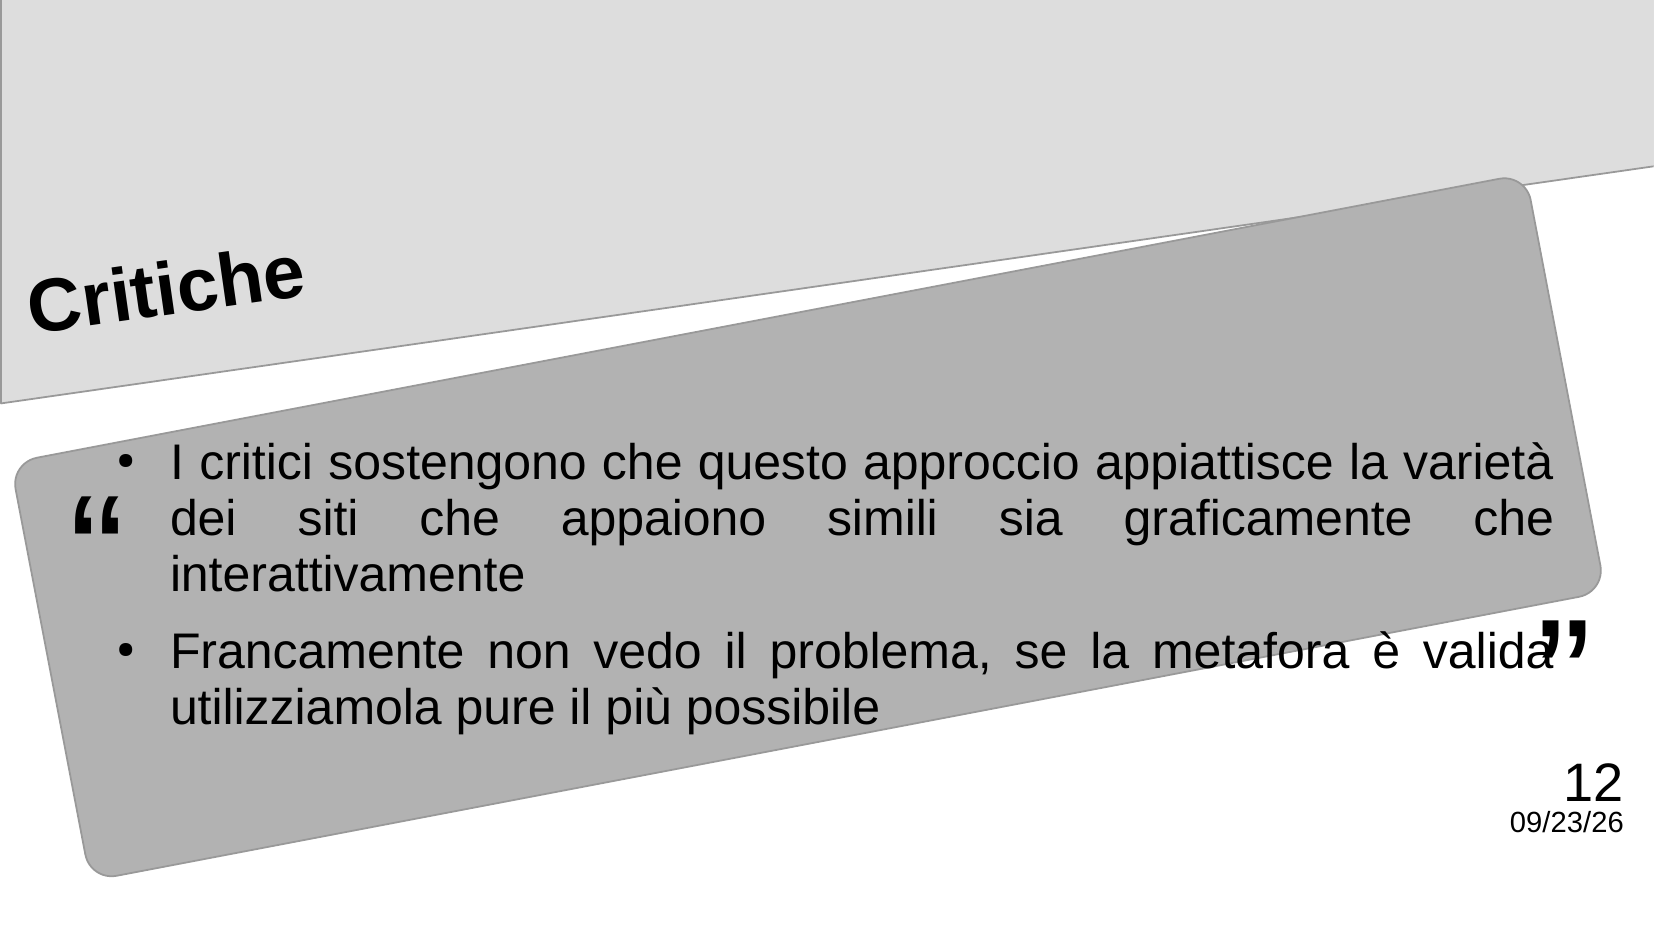

# Critiche
I critici sostengono che questo approccio appiattisce la varietà dei siti che appaiono simili sia graficamente che interattivamente
Francamente non vedo il problema, se la metafora è valida utilizziamola pure il più possibile
12